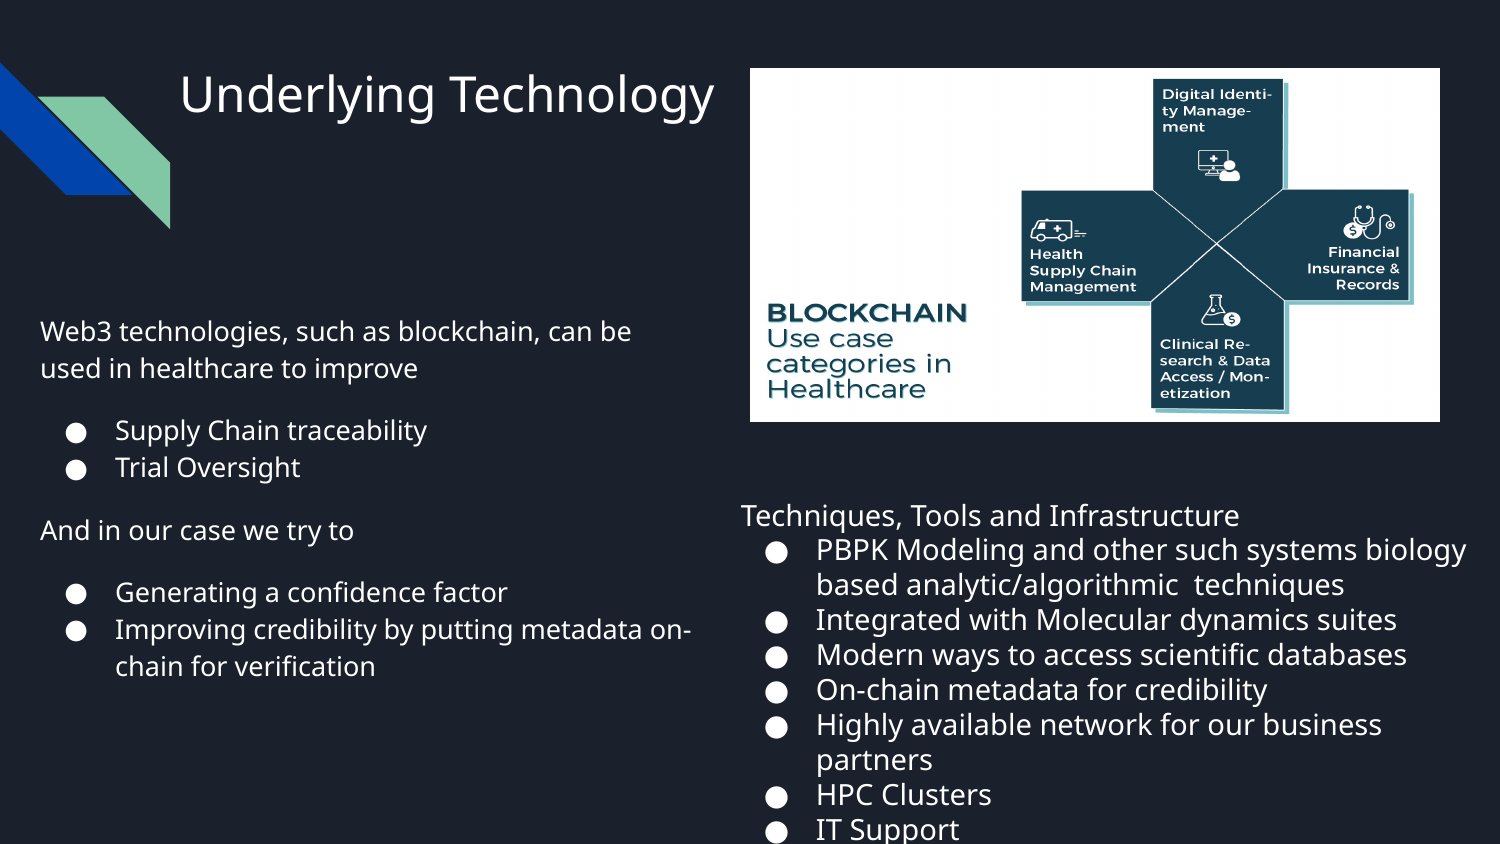

# Underlying Technology
Web3 technologies, such as blockchain, can be used in healthcare to improve
Supply Chain traceability
Trial Oversight
And in our case we try to
Generating a confidence factor
Improving credibility by putting metadata on-chain for verification
Techniques, Tools and Infrastructure
PBPK Modeling and other such systems biology based analytic/algorithmic techniques
Integrated with Molecular dynamics suites
Modern ways to access scientific databases
On-chain metadata for credibility
Highly available network for our business partners
HPC Clusters
IT Support